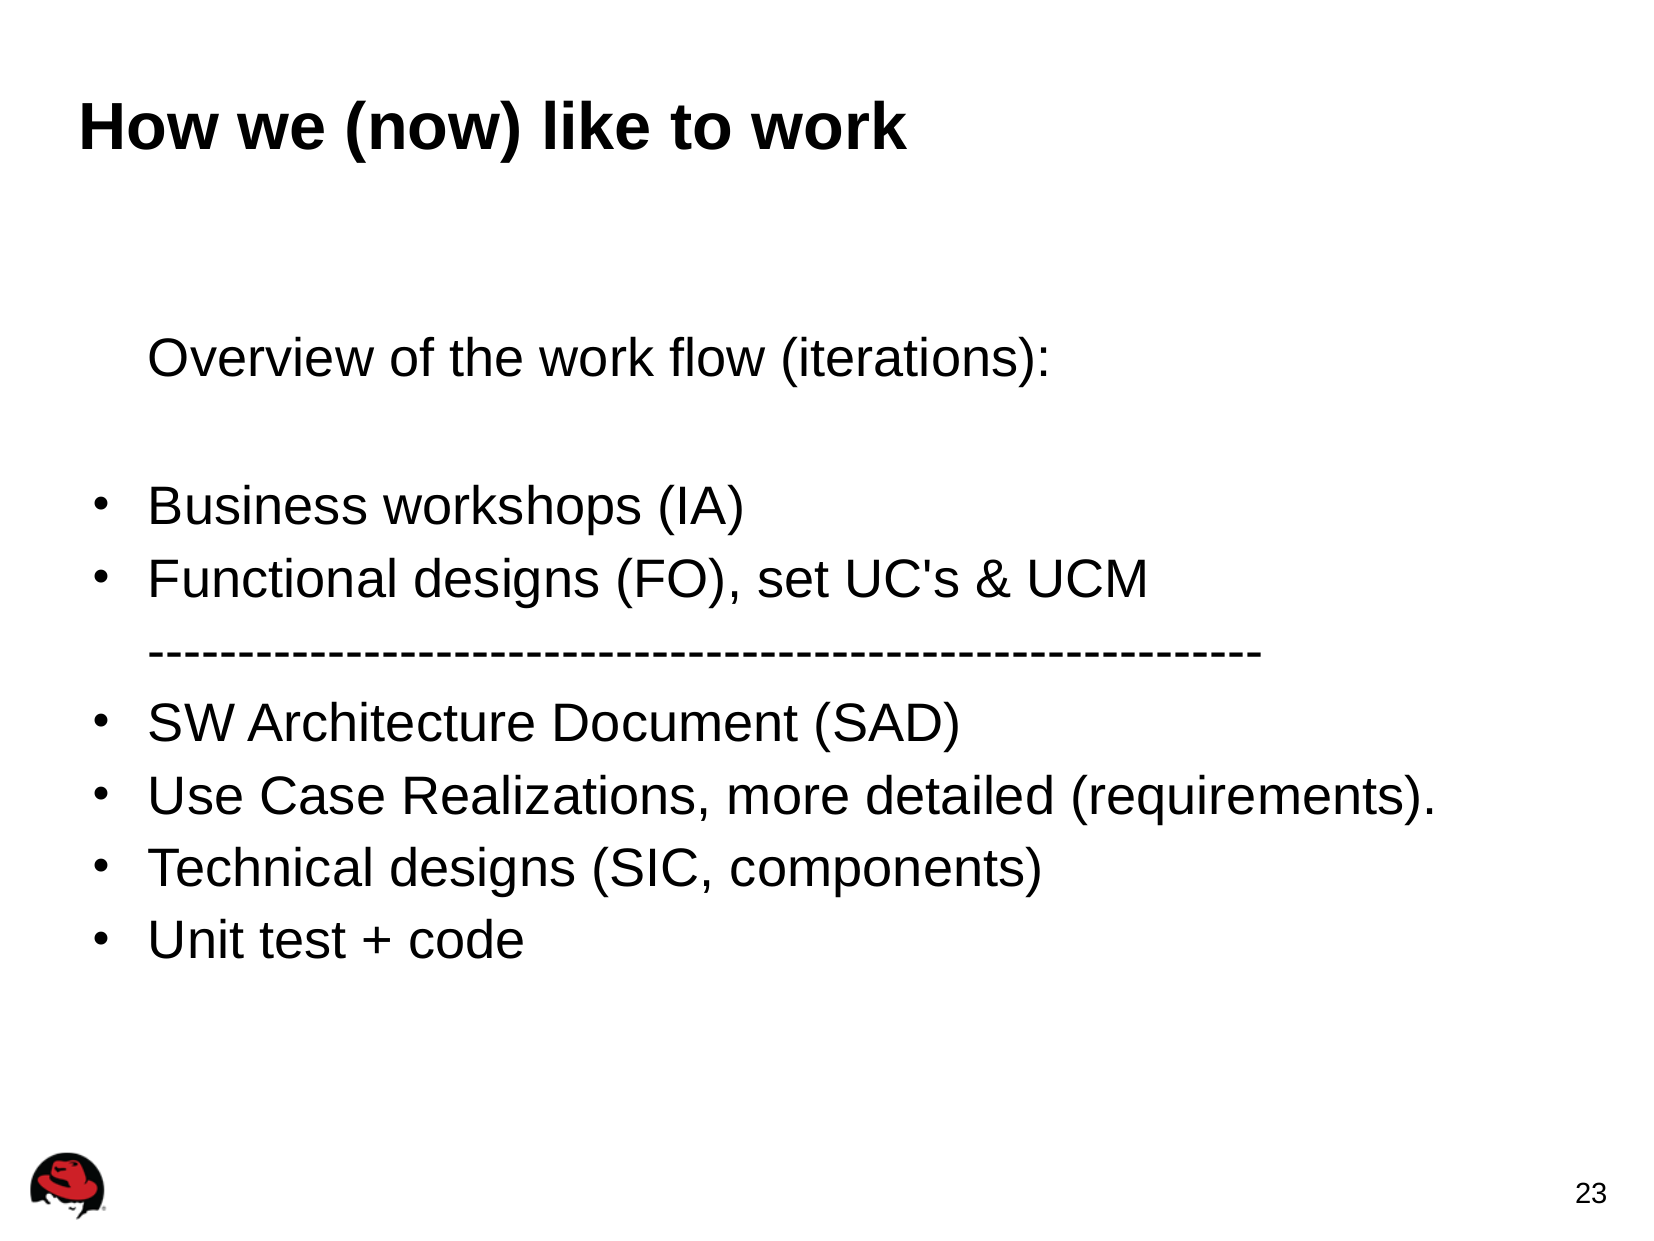

# How we (now) like to work
Overview of the work flow (iterations):
Business workshops (IA)
Functional designs (FO), set UC's & UCM
--------------------------------------------------------------
SW Architecture Document (SAD)
Use Case Realizations, more detailed (requirements).
Technical designs (SIC, components)
Unit test + code